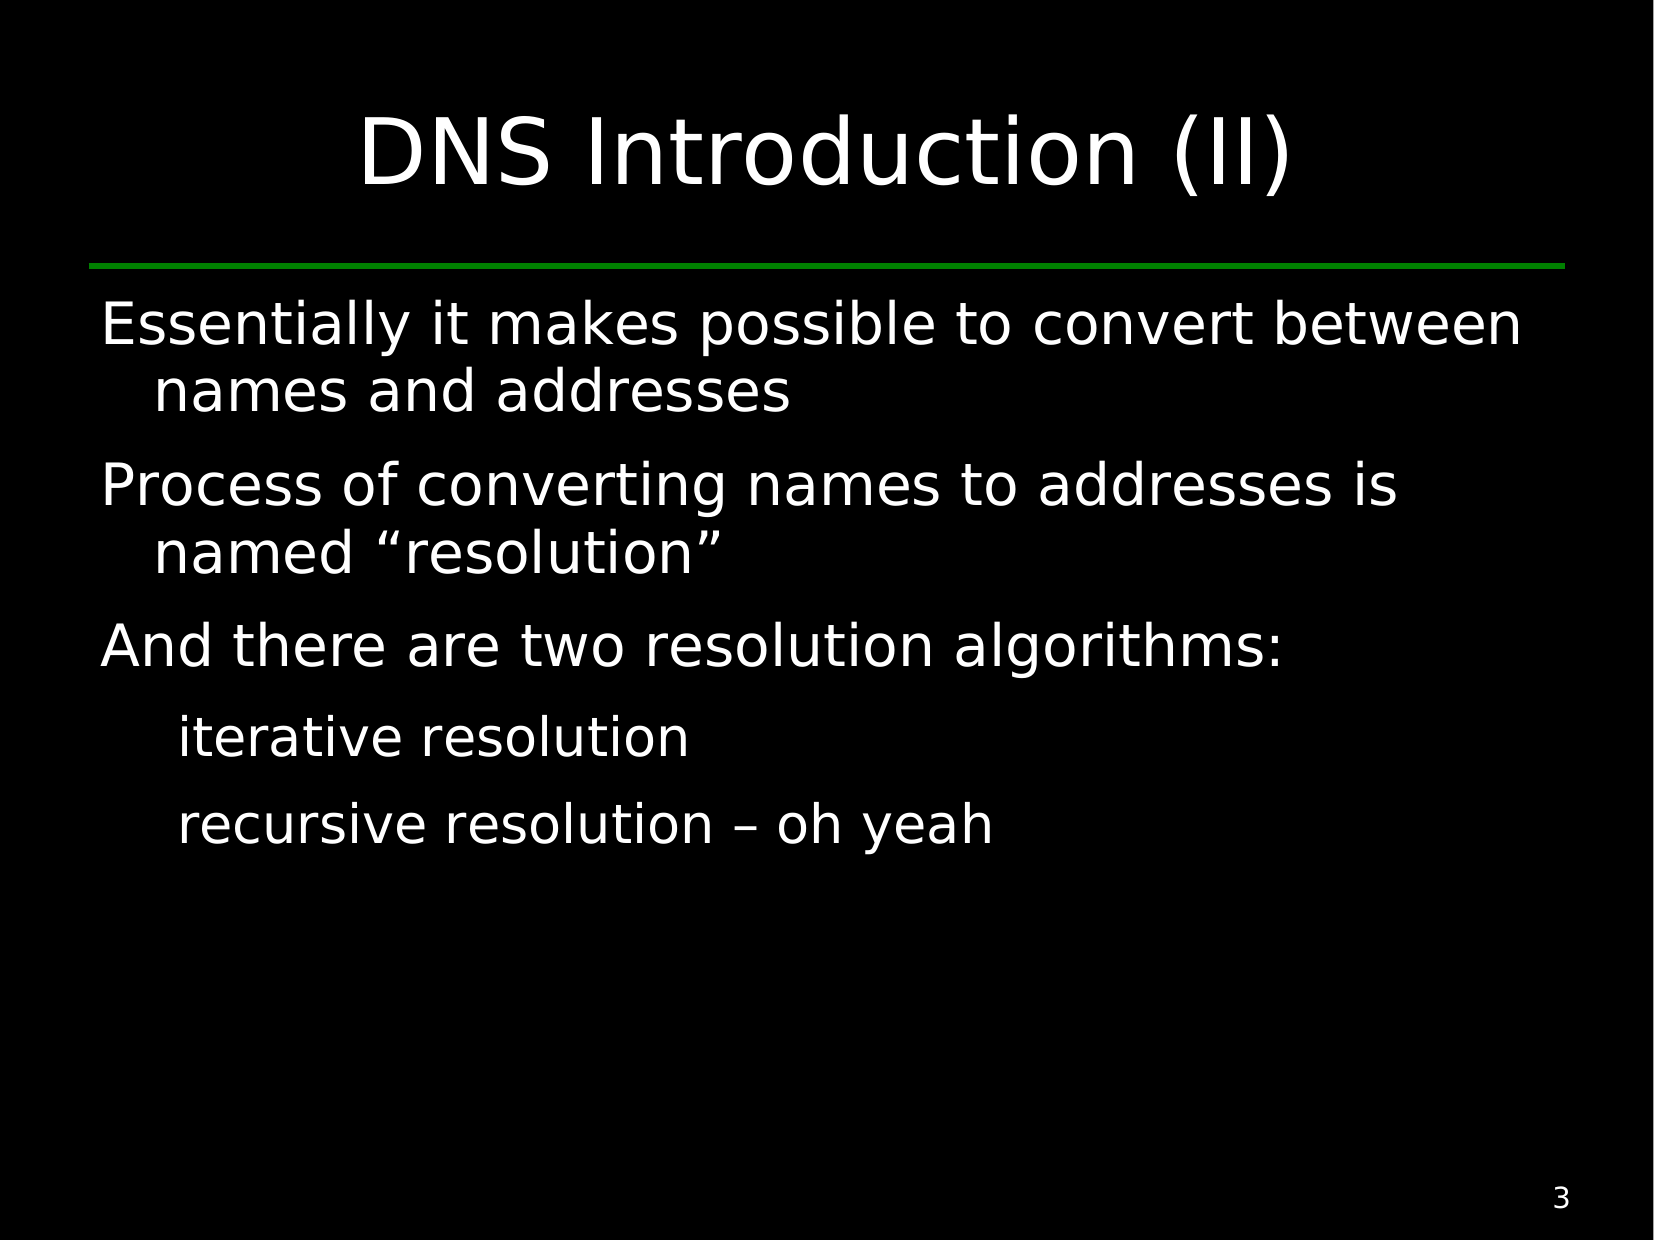

# DNS Introduction (II)
Essentially it makes possible to convert between names and addresses
Process of converting names to addresses is named “resolution”
And there are two resolution algorithms:
iterative resolution
recursive resolution – oh yeah
3